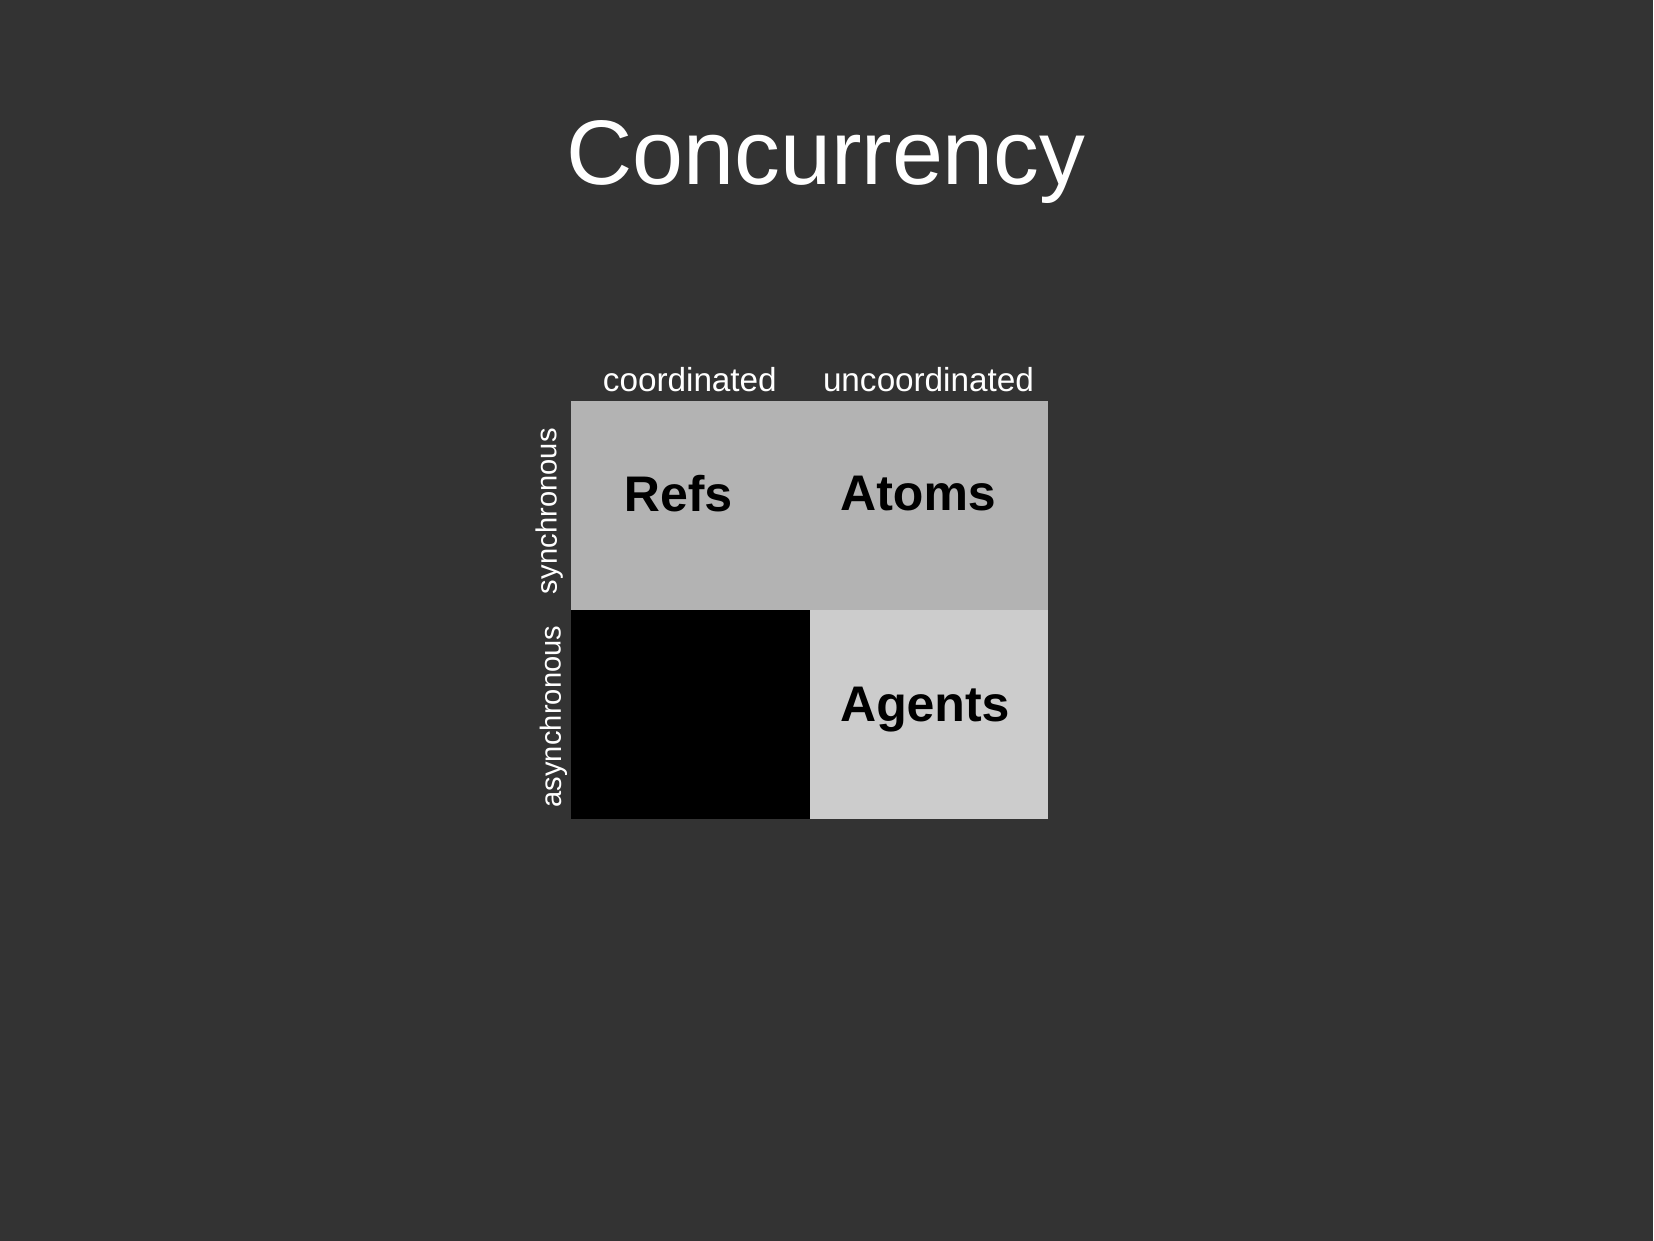

# Concurrency
coordinated
uncoordinated
| | |
| --- | --- |
| | |
Atoms
Refs
synchronous
Agents
asynchronous